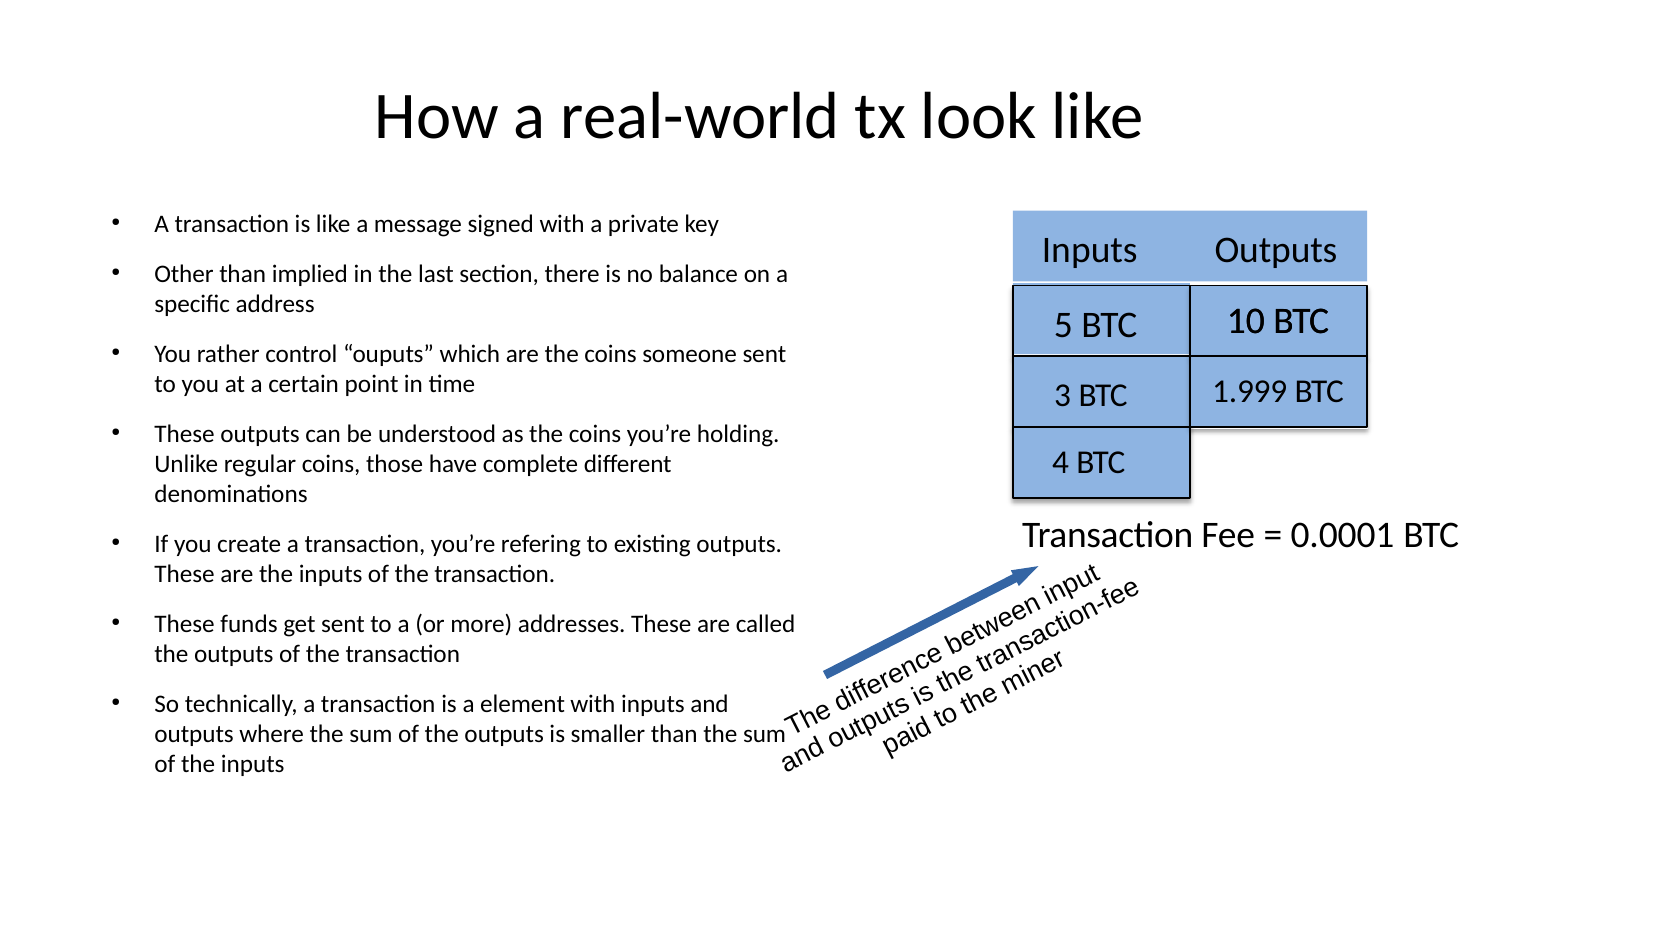

# How a real-world tx look like
A transaction is like a message signed with a private key
Other than implied in the last section, there is no balance on a specific address
You rather control “ouputs” which are the coins someone sent to you at a certain point in time
These outputs can be understood as the coins you’re holding. Unlike regular coins, those have complete different denominations
If you create a transaction, you’re refering to existing outputs. These are the inputs of the transaction.
These funds get sent to a (or more) addresses. These are called the outputs of the transaction
So technically, a transaction is a element with inputs and outputs where the sum of the outputs is smaller than the sum of the inputs
Inputs
Outputs
10 BTC
10 BTC
5 BTC
1.999 BTC
3 BTC
4 BTC
Transaction Fee = 0.0001 BTC
The difference between input
and outputs is the transaction-fee
paid to the miner